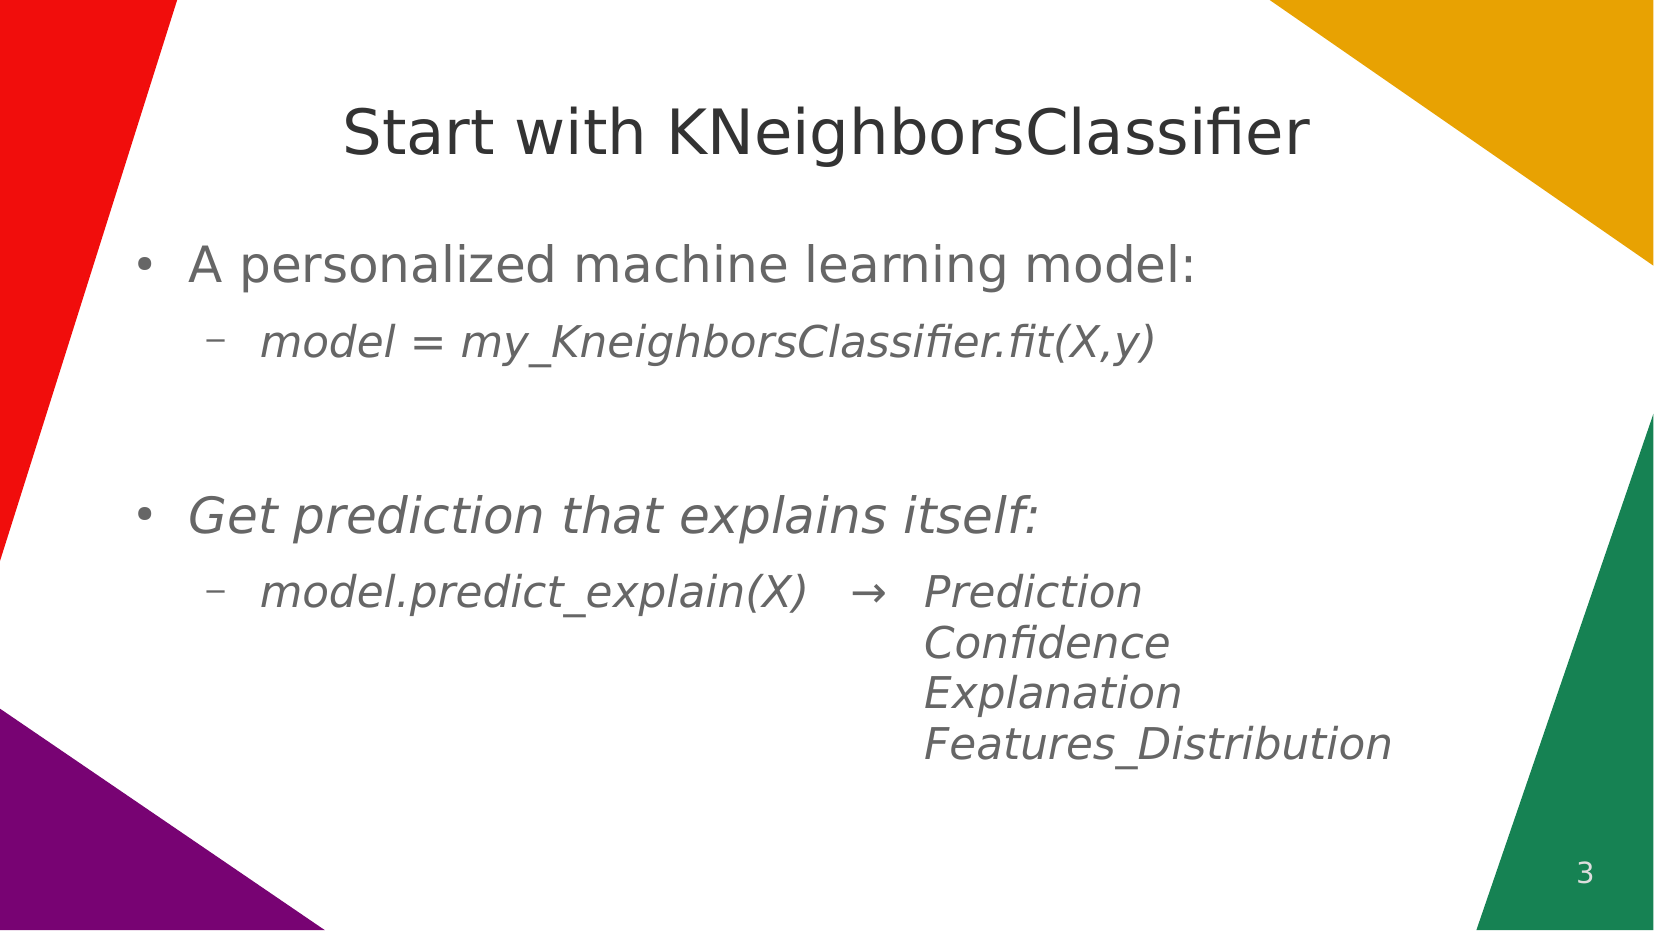

# Start with KNeighborsClassifier
A personalized machine learning model:
model = my_KneighborsClassifier.fit(X,y)
Get prediction that explains itself:
model.predict_explain(X)	→ 	Prediction
									Confidence
									Explanation
									Features_Distribution
3